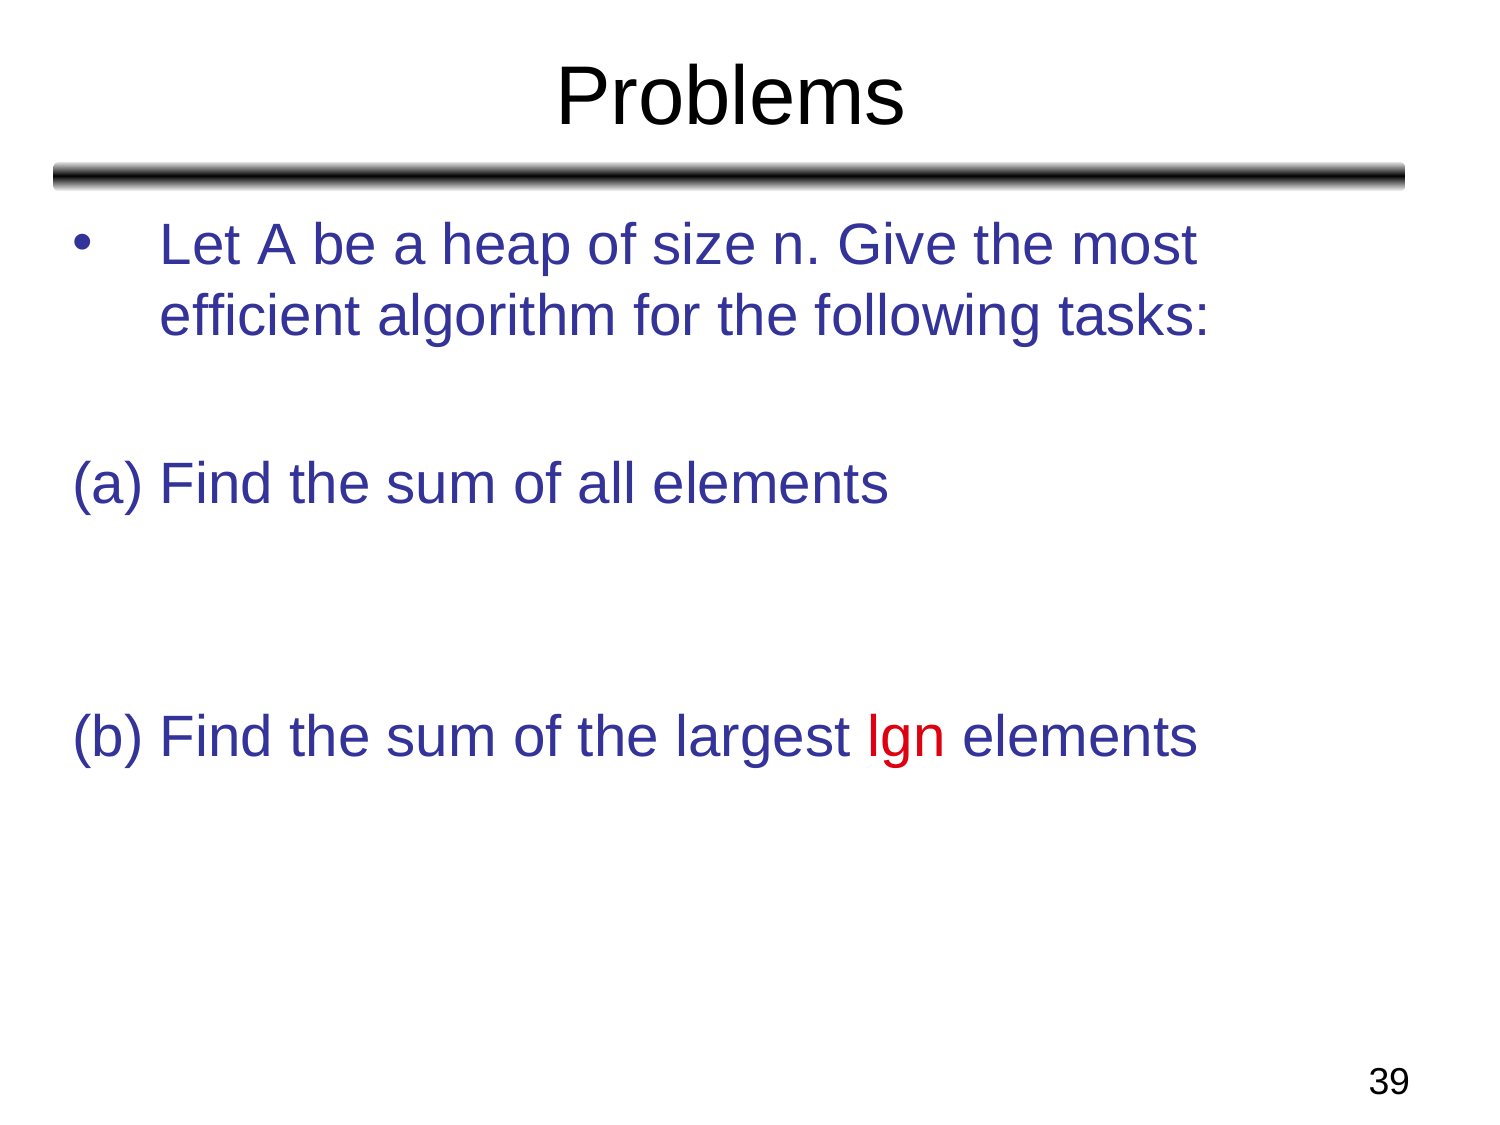

# Problems
Let A be a heap of size n. Give the most efficient algorithm for the following tasks:
Find the sum of all elements
Find the sum of the largest lgn elements
39